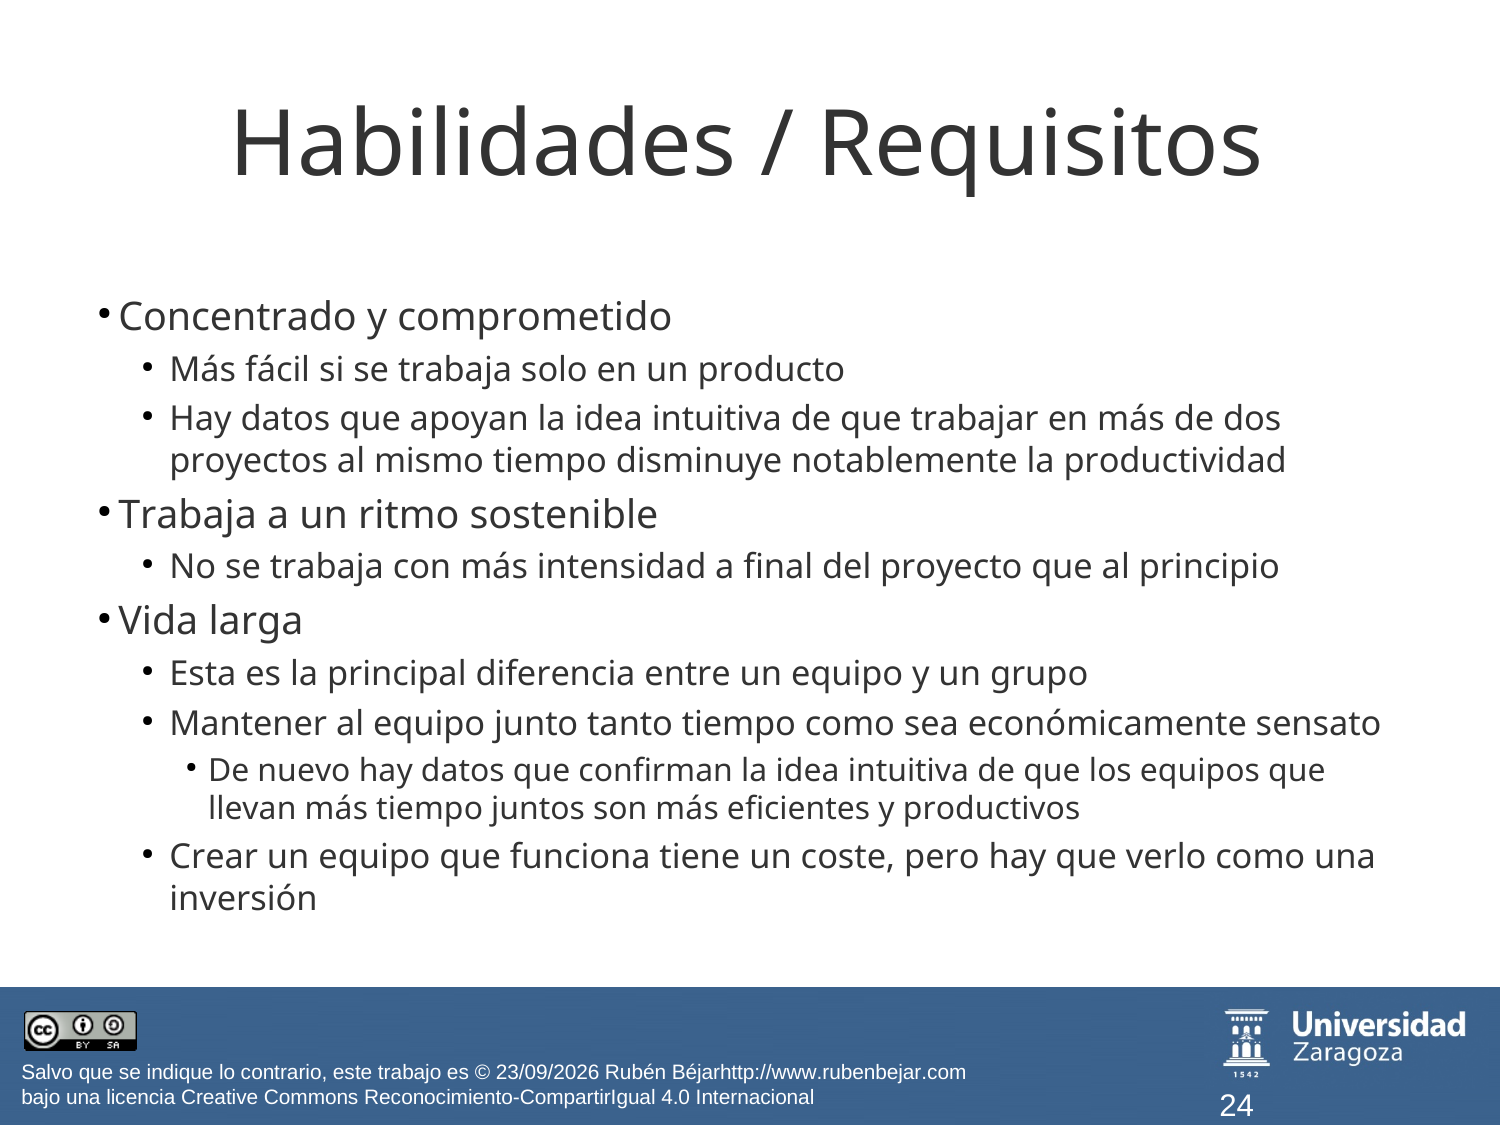

# Habilidades / Requisitos
Concentrado y comprometido
Más fácil si se trabaja solo en un producto
Hay datos que apoyan la idea intuitiva de que trabajar en más de dos proyectos al mismo tiempo disminuye notablemente la productividad
Trabaja a un ritmo sostenible
No se trabaja con más intensidad a final del proyecto que al principio
Vida larga
Esta es la principal diferencia entre un equipo y un grupo
Mantener al equipo junto tanto tiempo como sea económicamente sensato
De nuevo hay datos que confirman la idea intuitiva de que los equipos que llevan más tiempo juntos son más eficientes y productivos
Crear un equipo que funciona tiene un coste, pero hay que verlo como una inversión